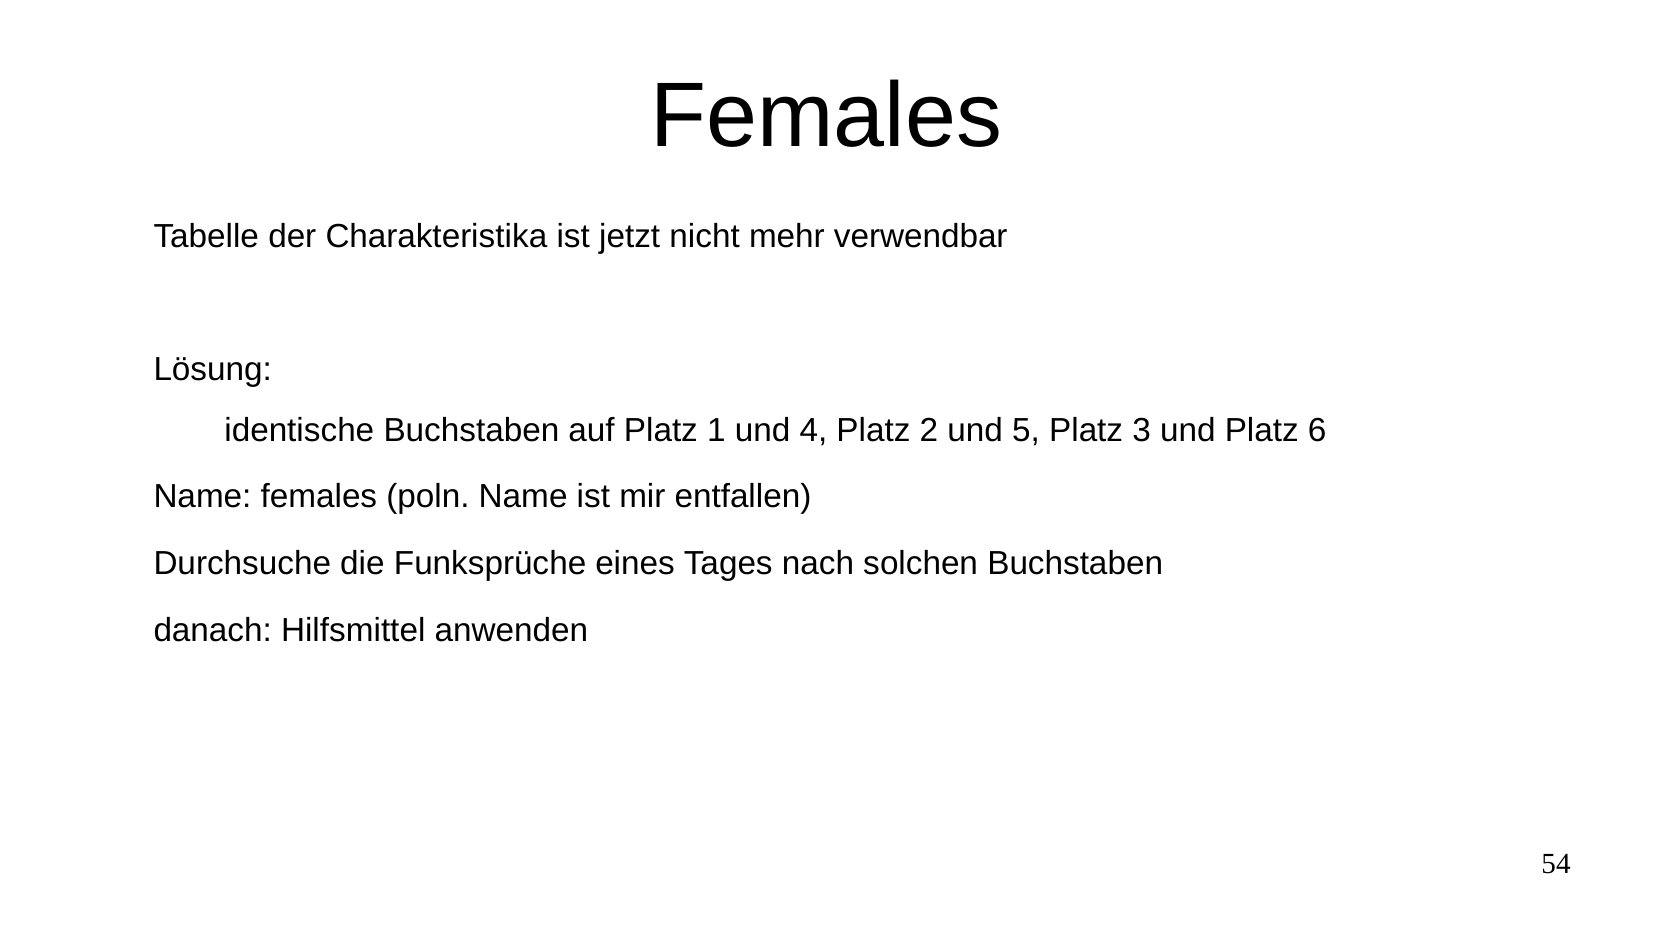

# Females
Tabelle der Charakteristika ist jetzt nicht mehr verwendbar
Lösung:
identische Buchstaben auf Platz 1 und 4, Platz 2 und 5, Platz 3 und Platz 6
Name: females (poln. Name ist mir entfallen)
Durchsuche die Funksprüche eines Tages nach solchen Buchstaben
danach: Hilfsmittel anwenden
54